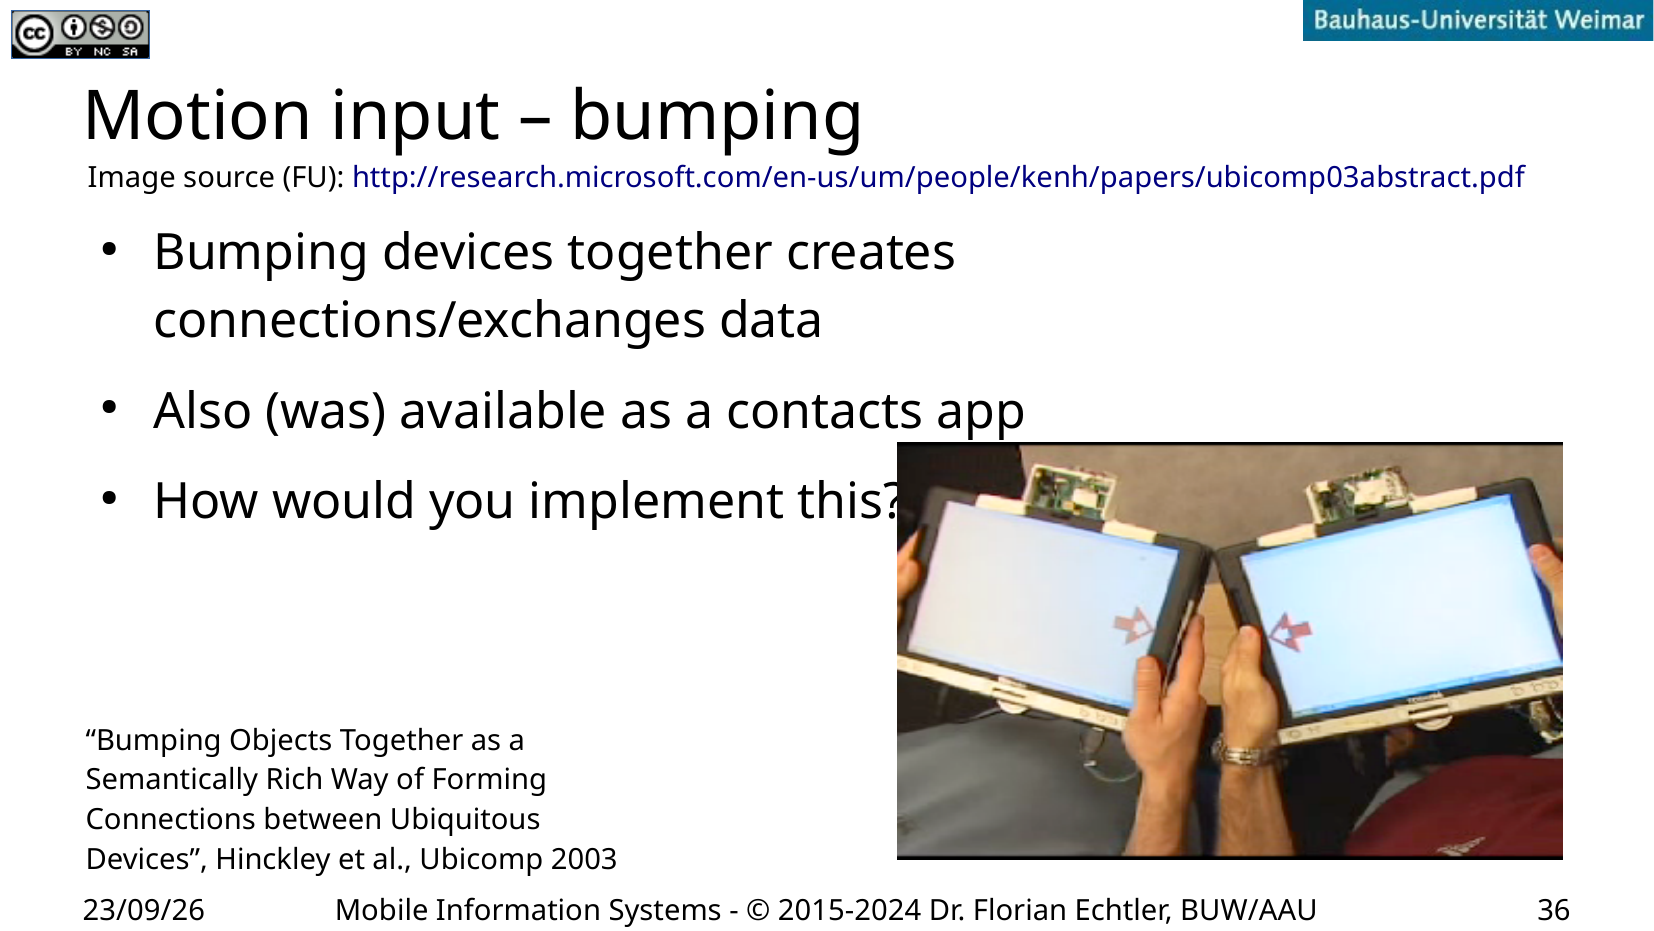

# Motion input – bumping
Image source (FU): http://research.microsoft.com/en-us/um/people/kenh/papers/ubicomp03abstract.pdf
Bumping devices together creates connections/exchanges data
Also (was) available as a contacts app
How would you implement this?
“Bumping Objects Together as a Semantically Rich Way of Forming Connections between Ubiquitous Devices”, Hinckley et al., Ubicomp 2003
Mobile Information Systems - © 2015-2024 Dr. Florian Echtler, BUW/AAU
36